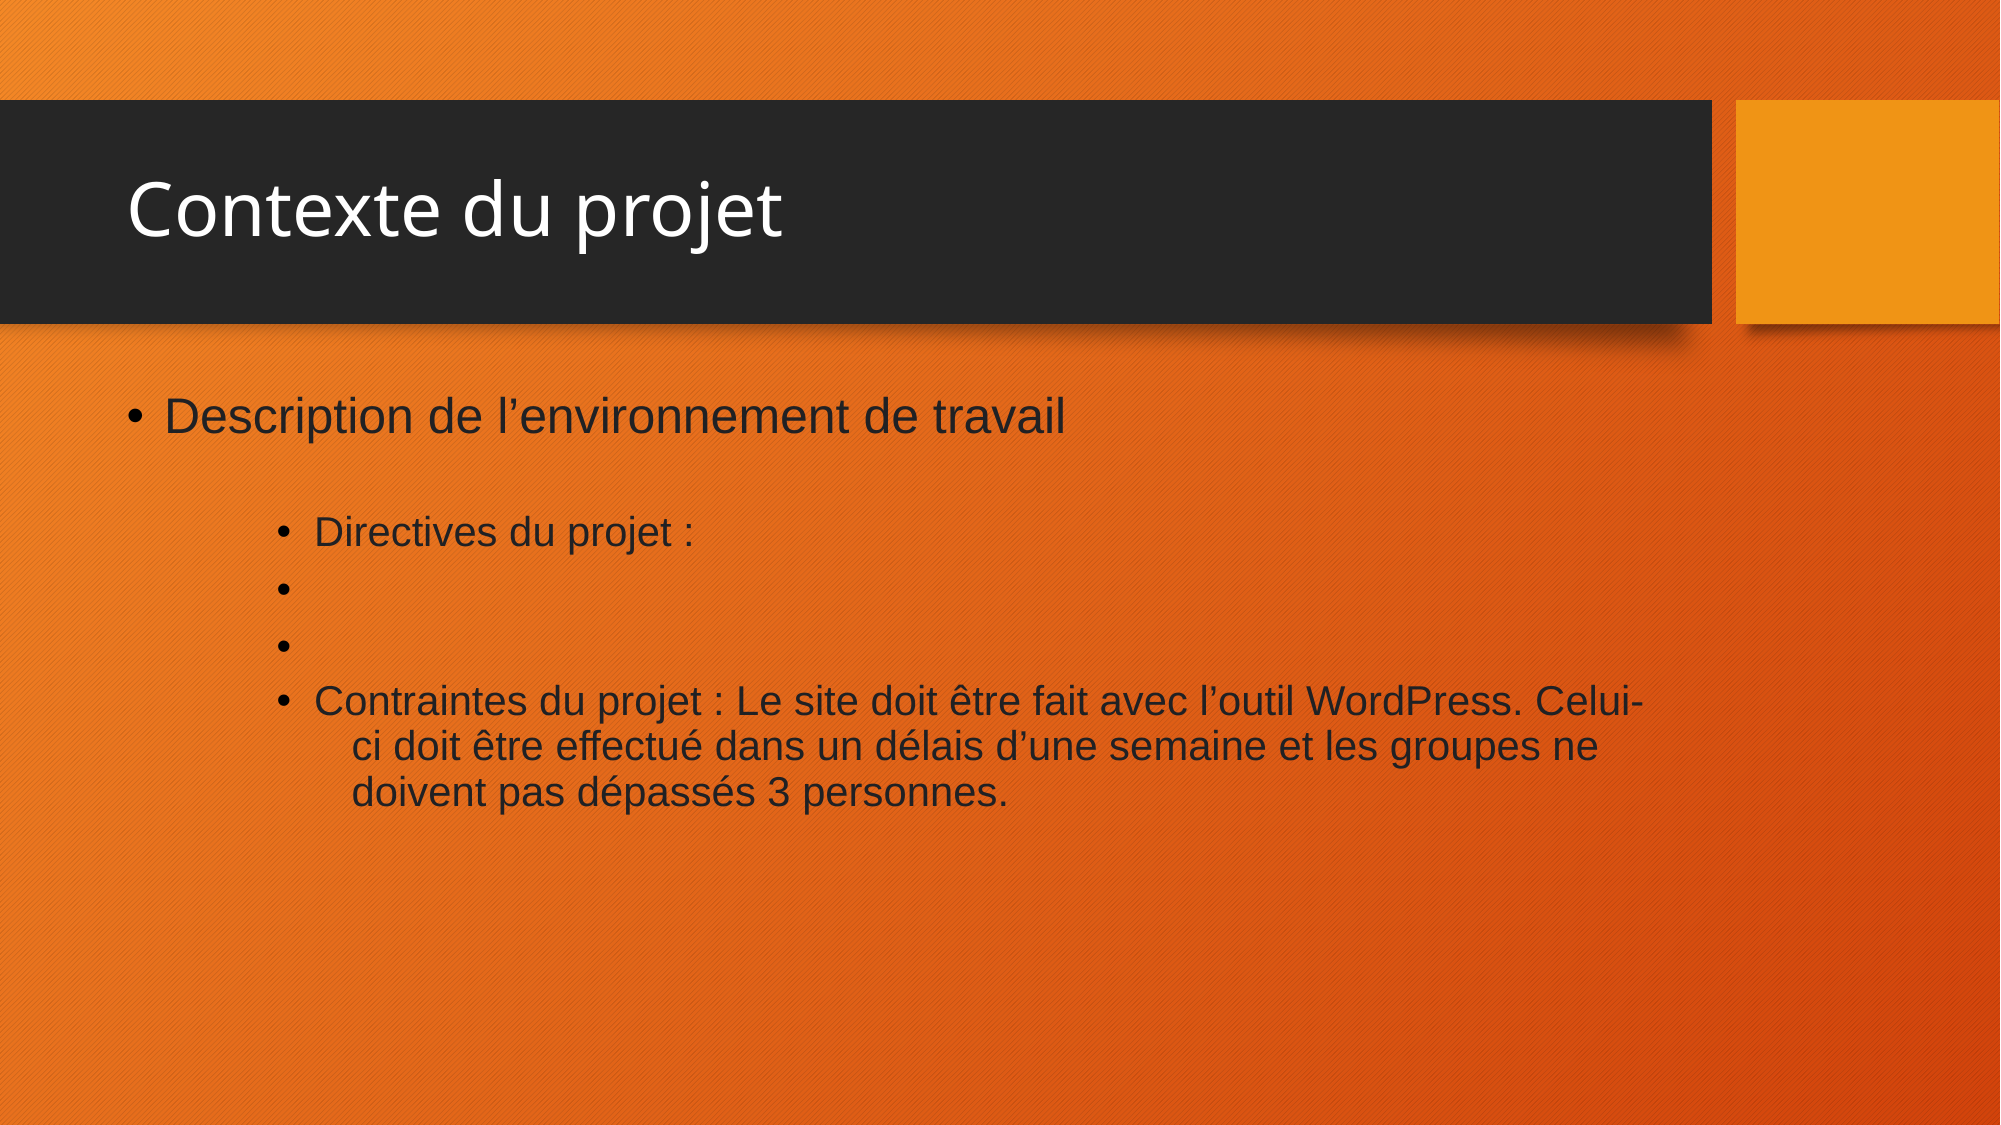

# Contexte du projet
Description de l’environnement de travail
Directives du projet :
Contraintes du projet : Le site doit être fait avec l’outil WordPress. Celui-ci doit être effectué dans un délais d’une semaine et les groupes ne doivent pas dépassés 3 personnes.